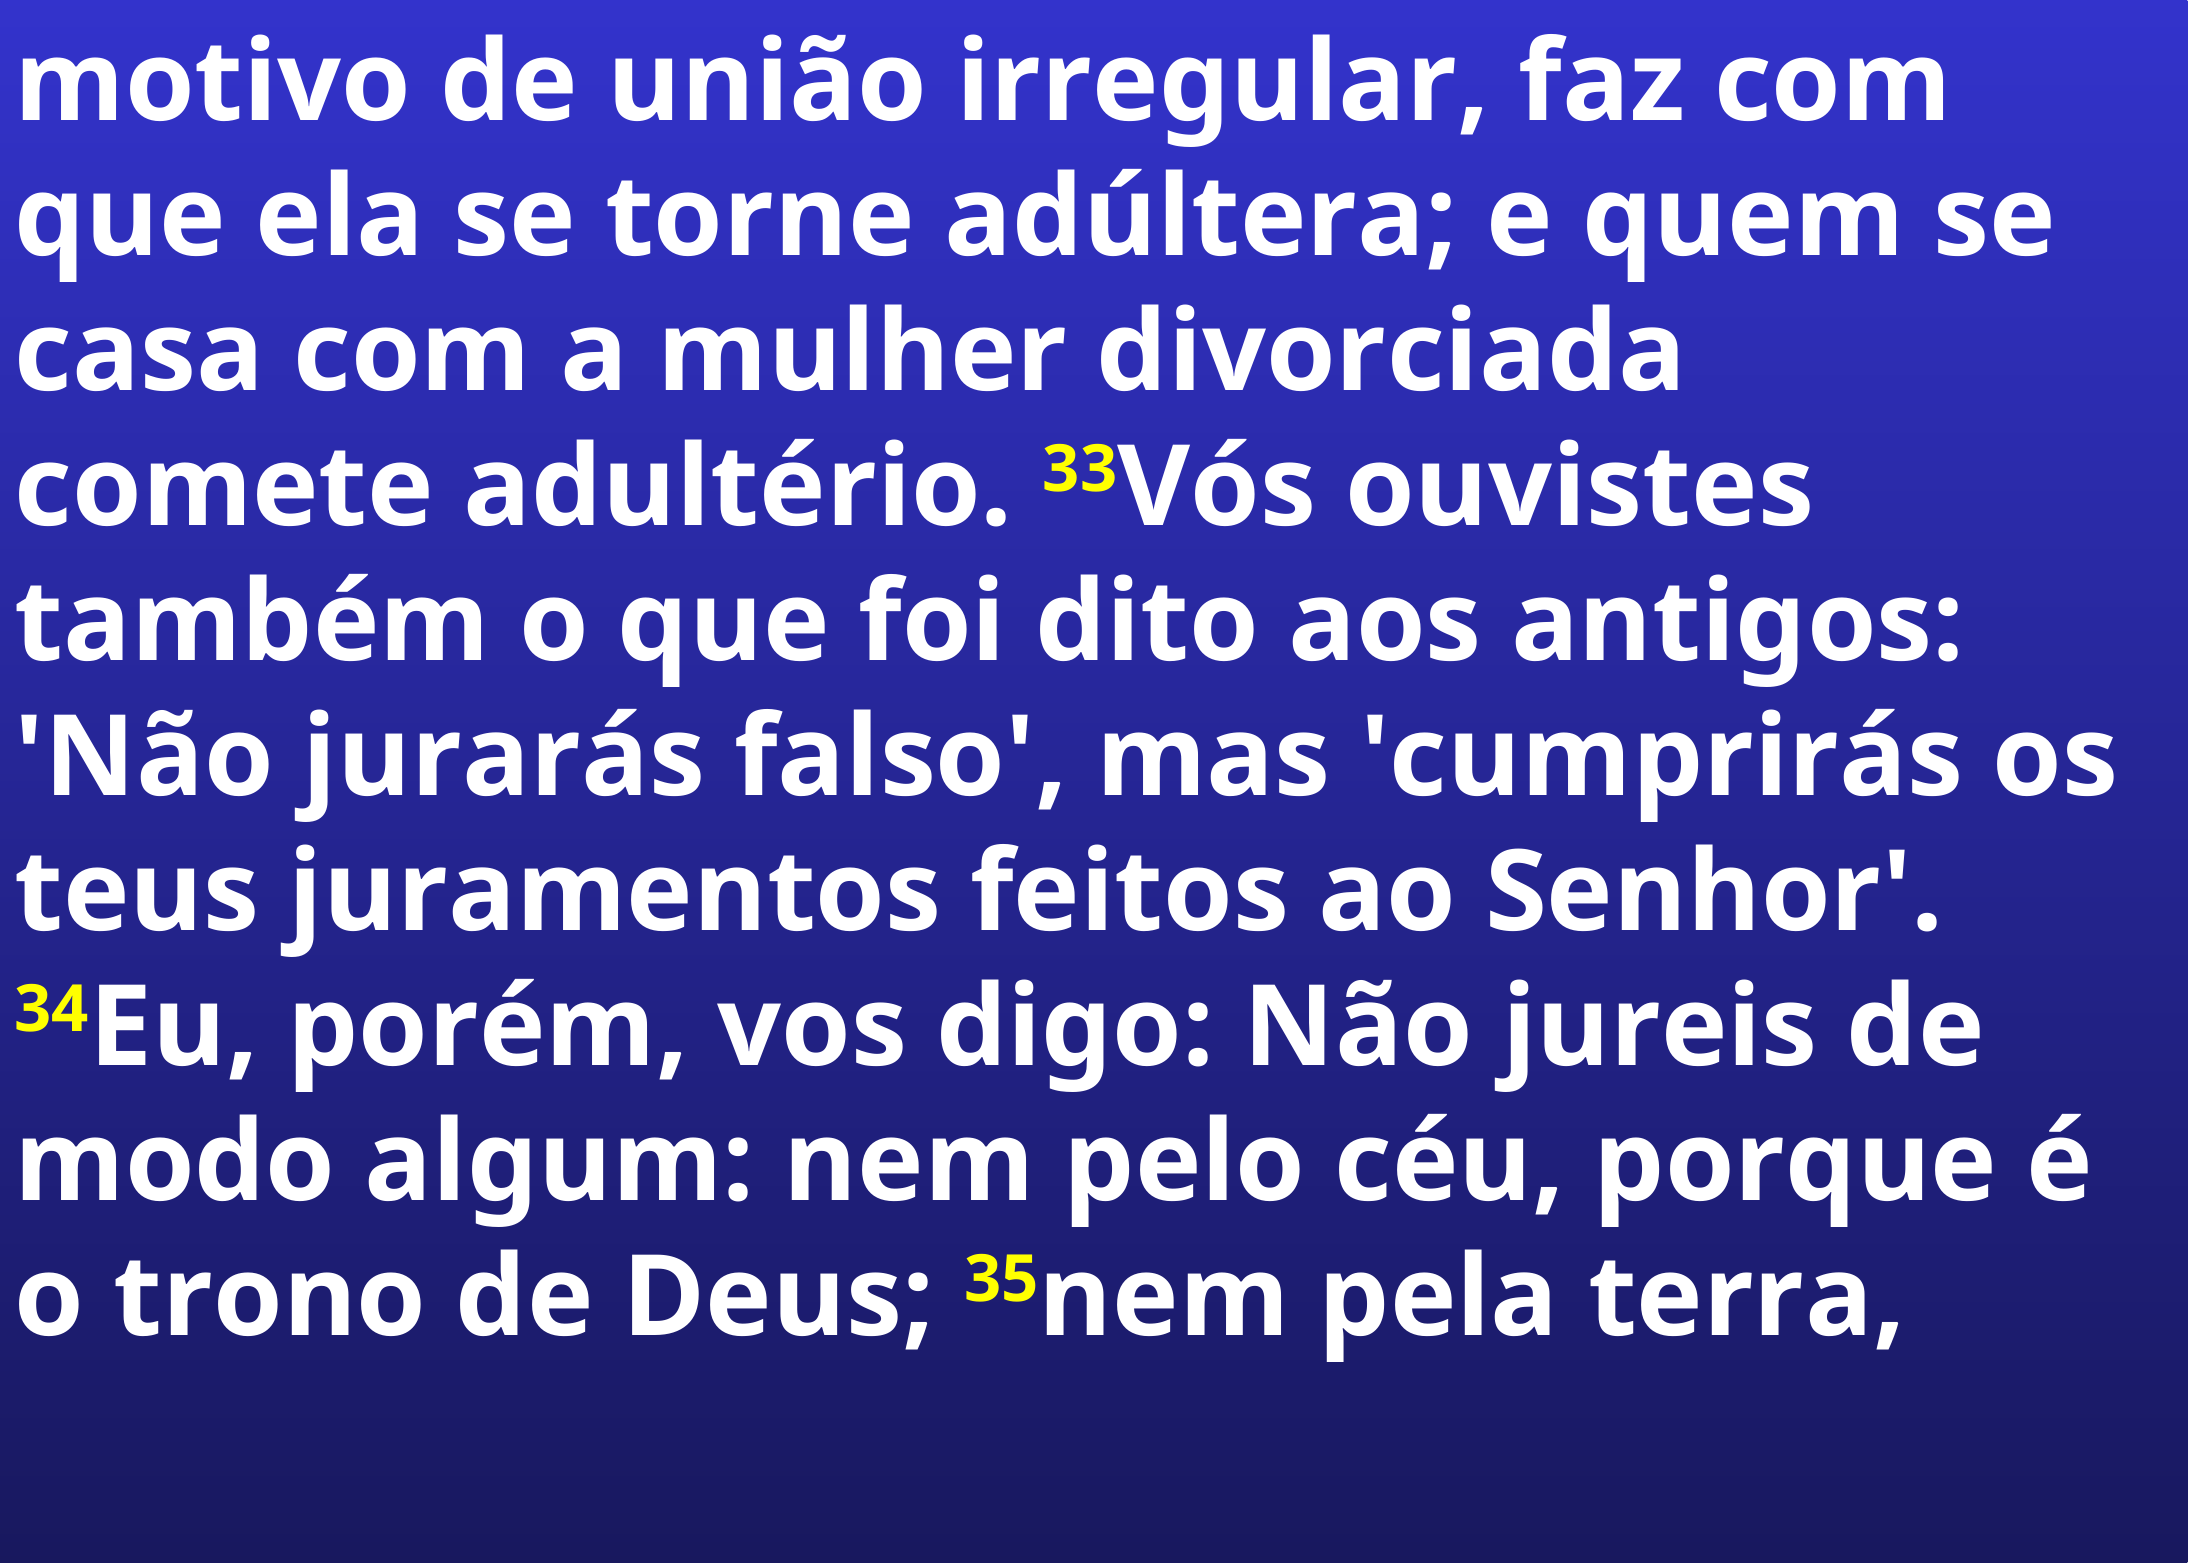

motivo de união irregular, faz com que ela se torne adúltera; e quem se casa com a mulher divorciada
comete adultério. 33Vós ouvistes também o que foi dito aos antigos: 'Não jurarás falso', mas 'cumprirás os teus juramentos feitos ao Senhor'.
34Eu, porém, vos digo: Não jureis de modo algum: nem pelo céu, porque é o trono de Deus; 35nem pela terra,